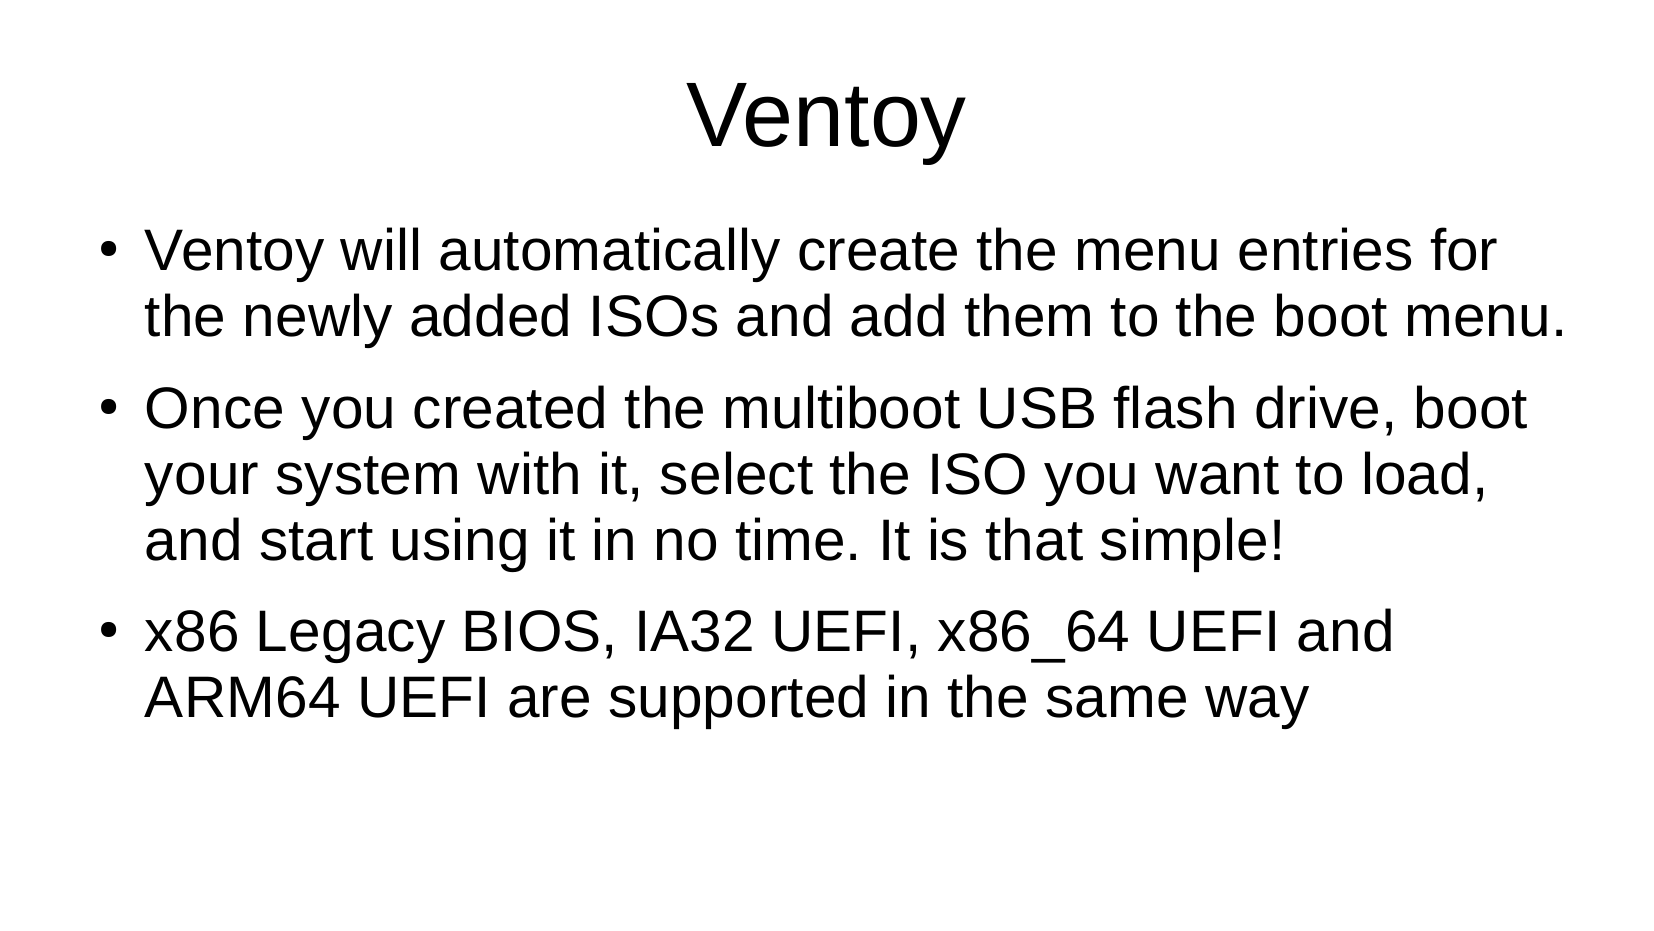

# Ventoy
Ventoy will automatically create the menu entries for the newly added ISOs and add them to the boot menu.
Once you created the multiboot USB flash drive, boot your system with it, select the ISO you want to load, and start using it in no time. It is that simple!
x86 Legacy BIOS, IA32 UEFI, x86_64 UEFI and ARM64 UEFI are supported in the same way